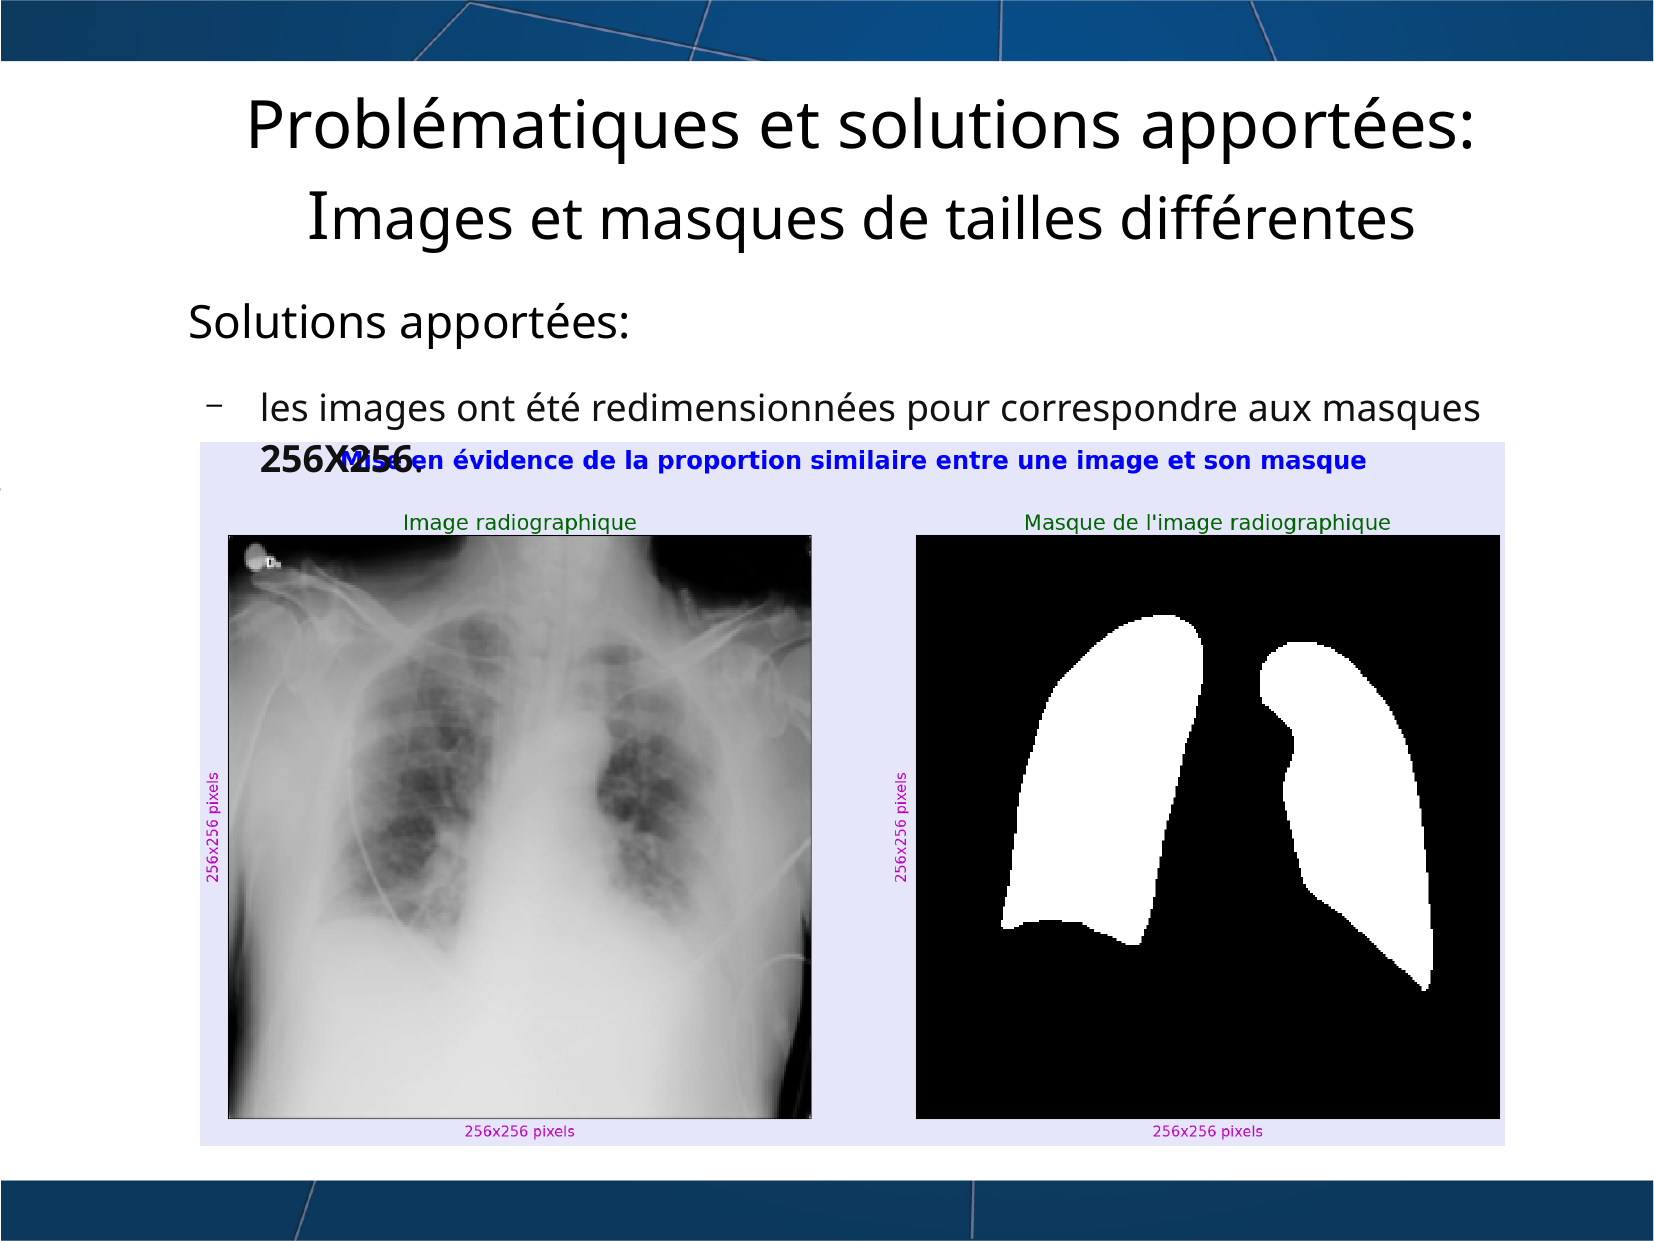

Problématiques et solutions apportées:
Images et masques de tailles différentes
# Solutions apportées:
les images ont été redimensionnées pour correspondre aux masques 256X256.